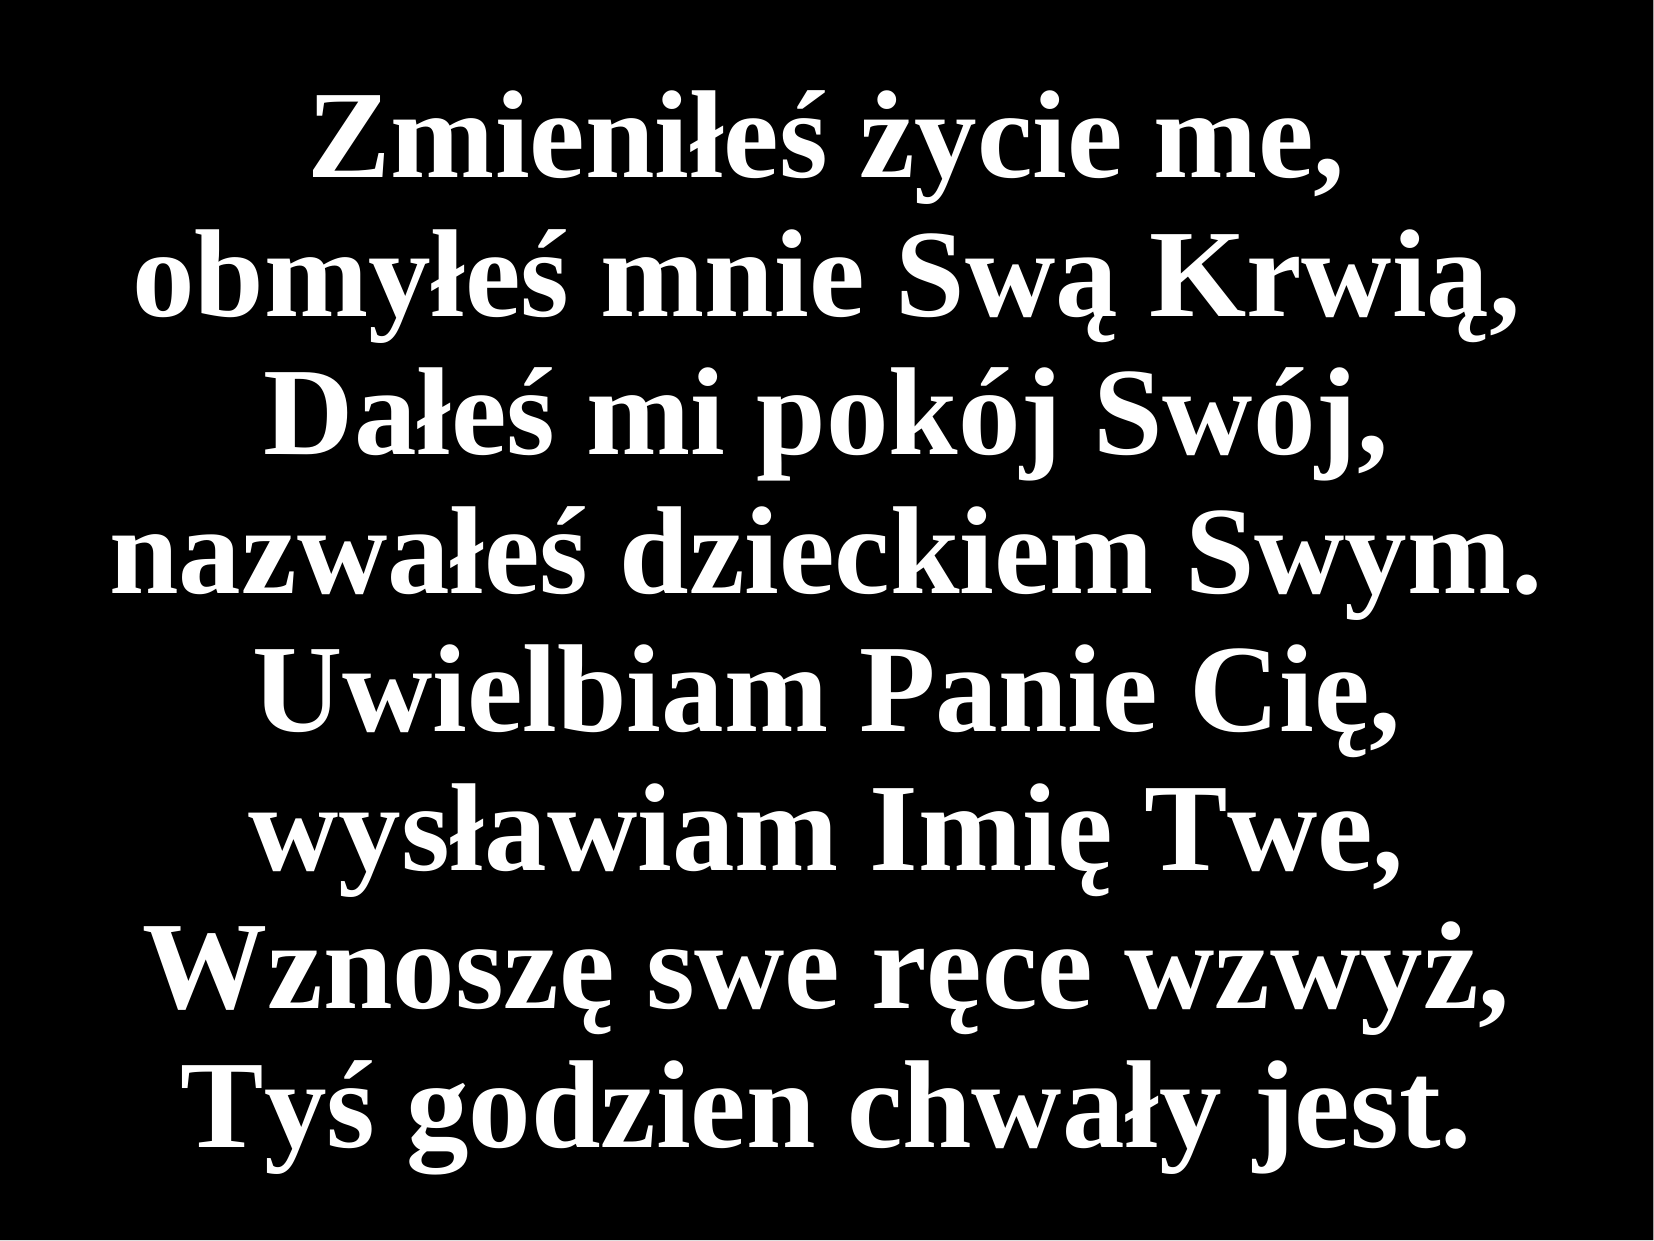

# Zmieniłeś życie me, obmyłeś mnie Swą Krwią, Dałeś mi pokój Swój, nazwałeś dzieckiem Swym. Uwielbiam Panie Cię, wysławiam Imię Twe, Wznoszę swe ręce wzwyż, Tyś godzien chwały jest.